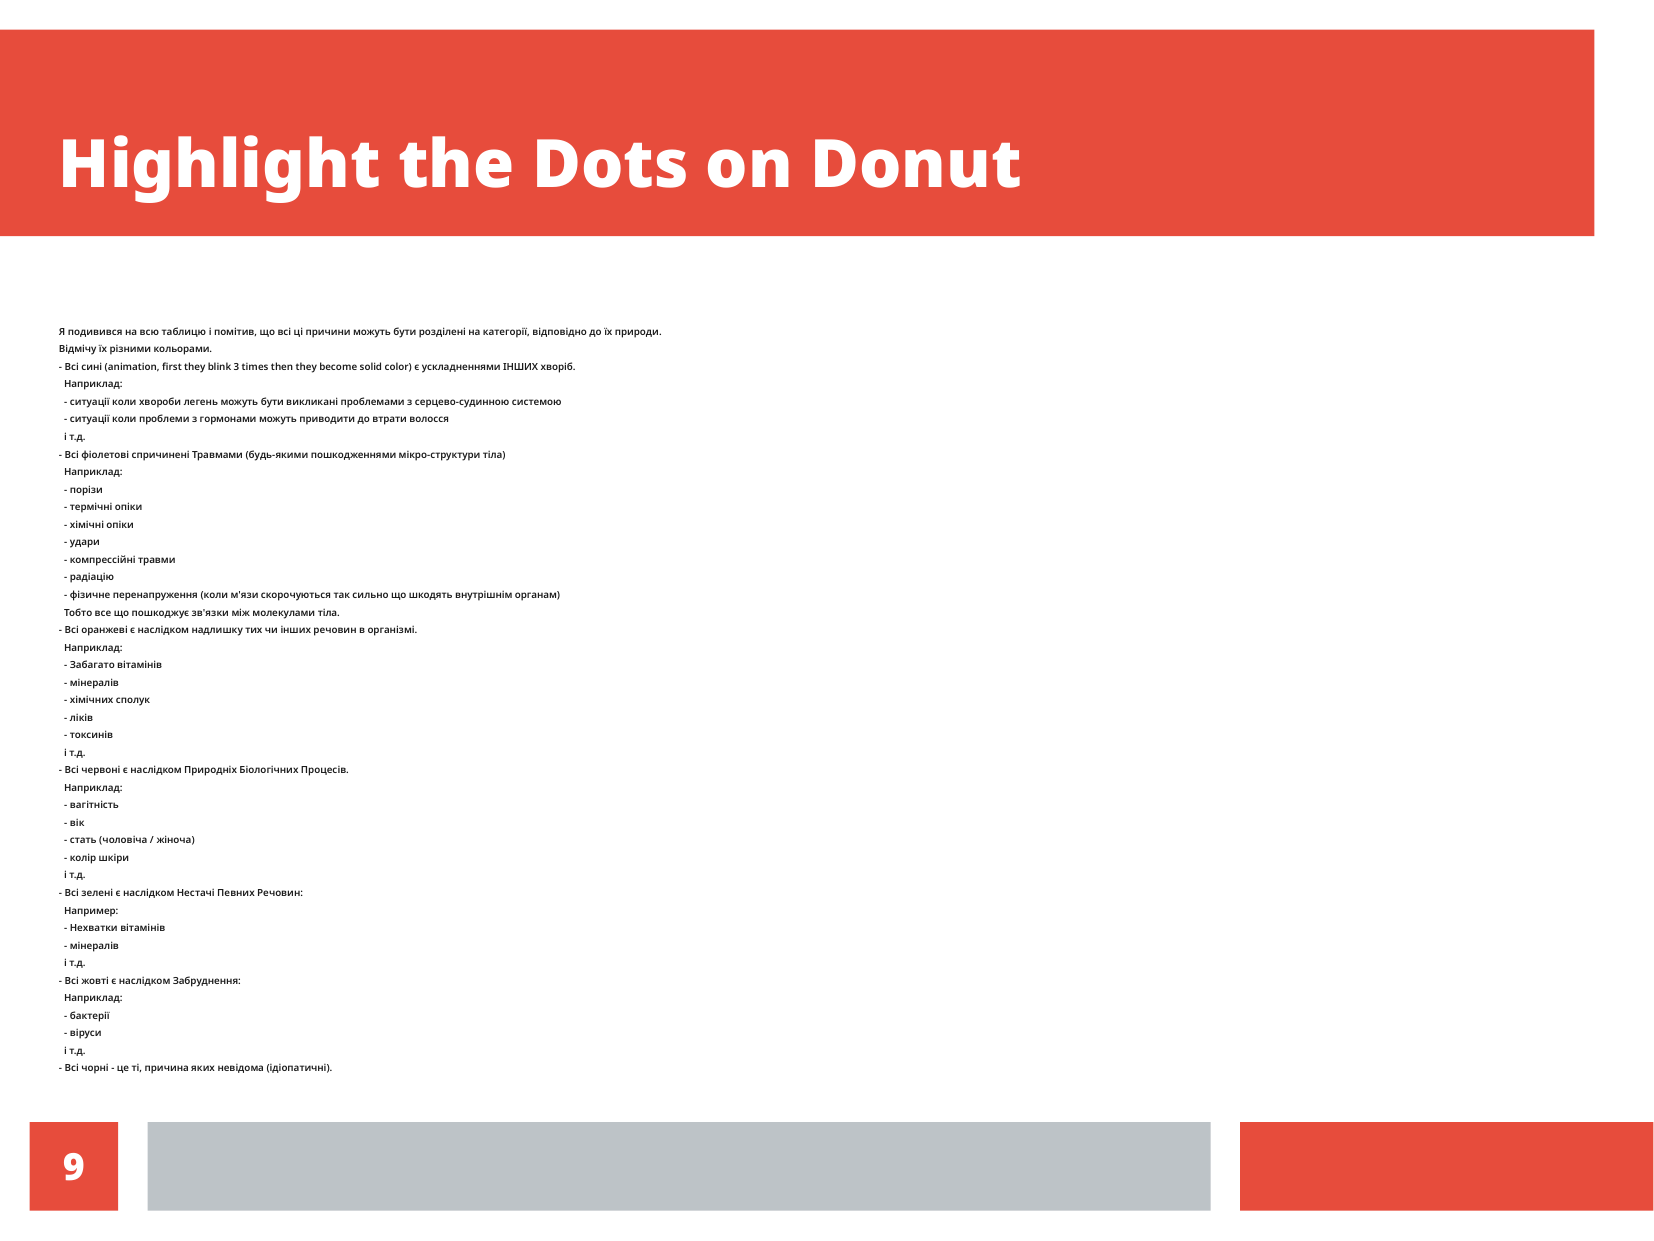

# Highlight the Dots on Donut
Я подивився на всю таблицю і помітив, що всі ці причини можуть бути розділені на категорії, відповідно до їх природи.
Відмічу їх різними кольорами.
- Всі сині (animation, first they blink 3 times then they become solid color) є ускладненнями ІНШИХ хворіб.
 Наприклад:
 - ситуації коли хвороби легень можуть бути викликані проблемами з серцево-судинною системою
 - ситуації коли проблеми з гормонами можуть приводити до втрати волосся
 і т.д.
- Всі фіолетові спричинені Травмами (будь-якими пошкодженнями мікро-структури тіла)
 Наприклад:
 - порізи
 - термічні опіки
 - хімічні опіки
 - удари
 - компрессійні травми
 - радіацію
 - фізичне перенапруження (коли м'язи скорочуються так сильно що шкодять внутрішнім органам)
 Тобто все що пошкоджує зв'язки між молекулами тіла.
- Всі оранжеві є наслідком надлишку тих чи інших речовин в організмі.
 Наприклад:
 - Забагато вітамінів
 - мінералів
 - хімічних сполук
 - ліків
 - токсинів
 і т.д.
- Всі червоні є наслідком Природніх Біологічних Процесів.
 Наприклад:
 - вагітність
 - вік
 - стать (чоловіча / жіноча)
 - колір шкіри
 і т.д.
- Всі зелені є наслідком Нестачі Певних Речовин:
 Например:
 - Нехватки вітамінів
 - мінералів
 і т.д.
- Всі жовті є наслідком Забруднення:
 Наприклад:
 - бактерії
 - віруси
 і т.д.
- Всі чорні - це ті, причина яких невідома (ідіопатичні).
9